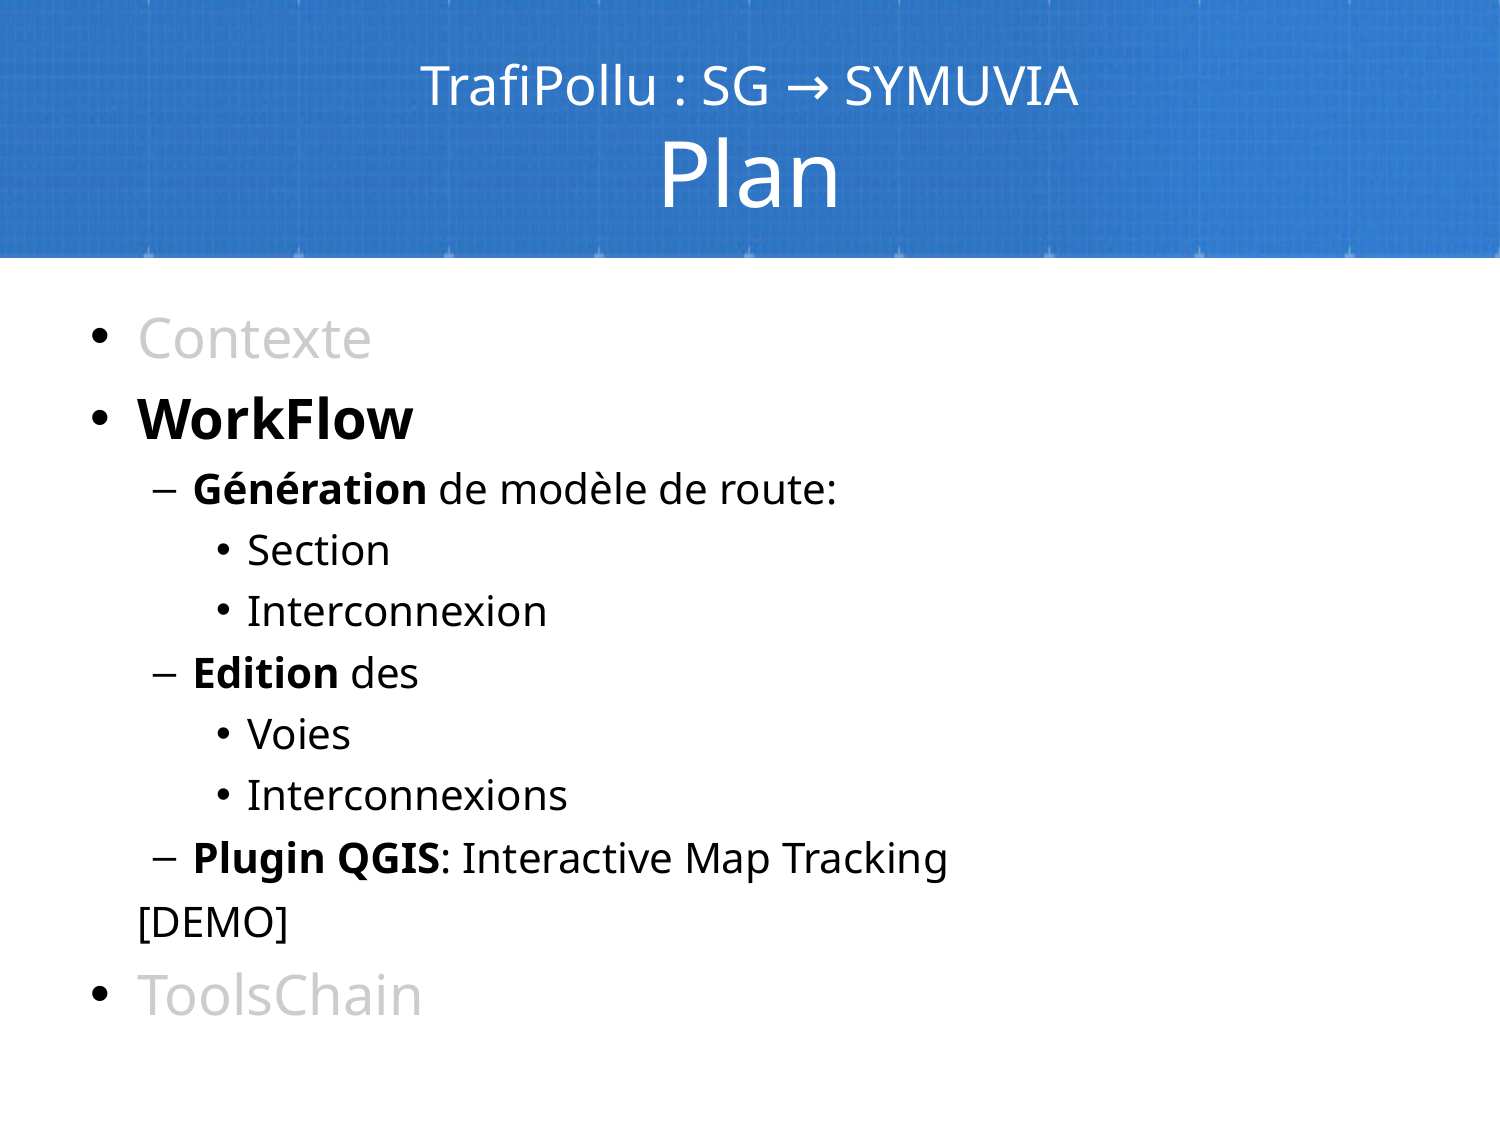

# TrafiPollu : SG → SYMUVIA Plan
Contexte
WorkFlow
Génération de modèle de route:
Section
Interconnexion
Edition des
Voies
Interconnexions
Plugin QGIS: Interactive Map Tracking
[DEMO]
ToolsChain